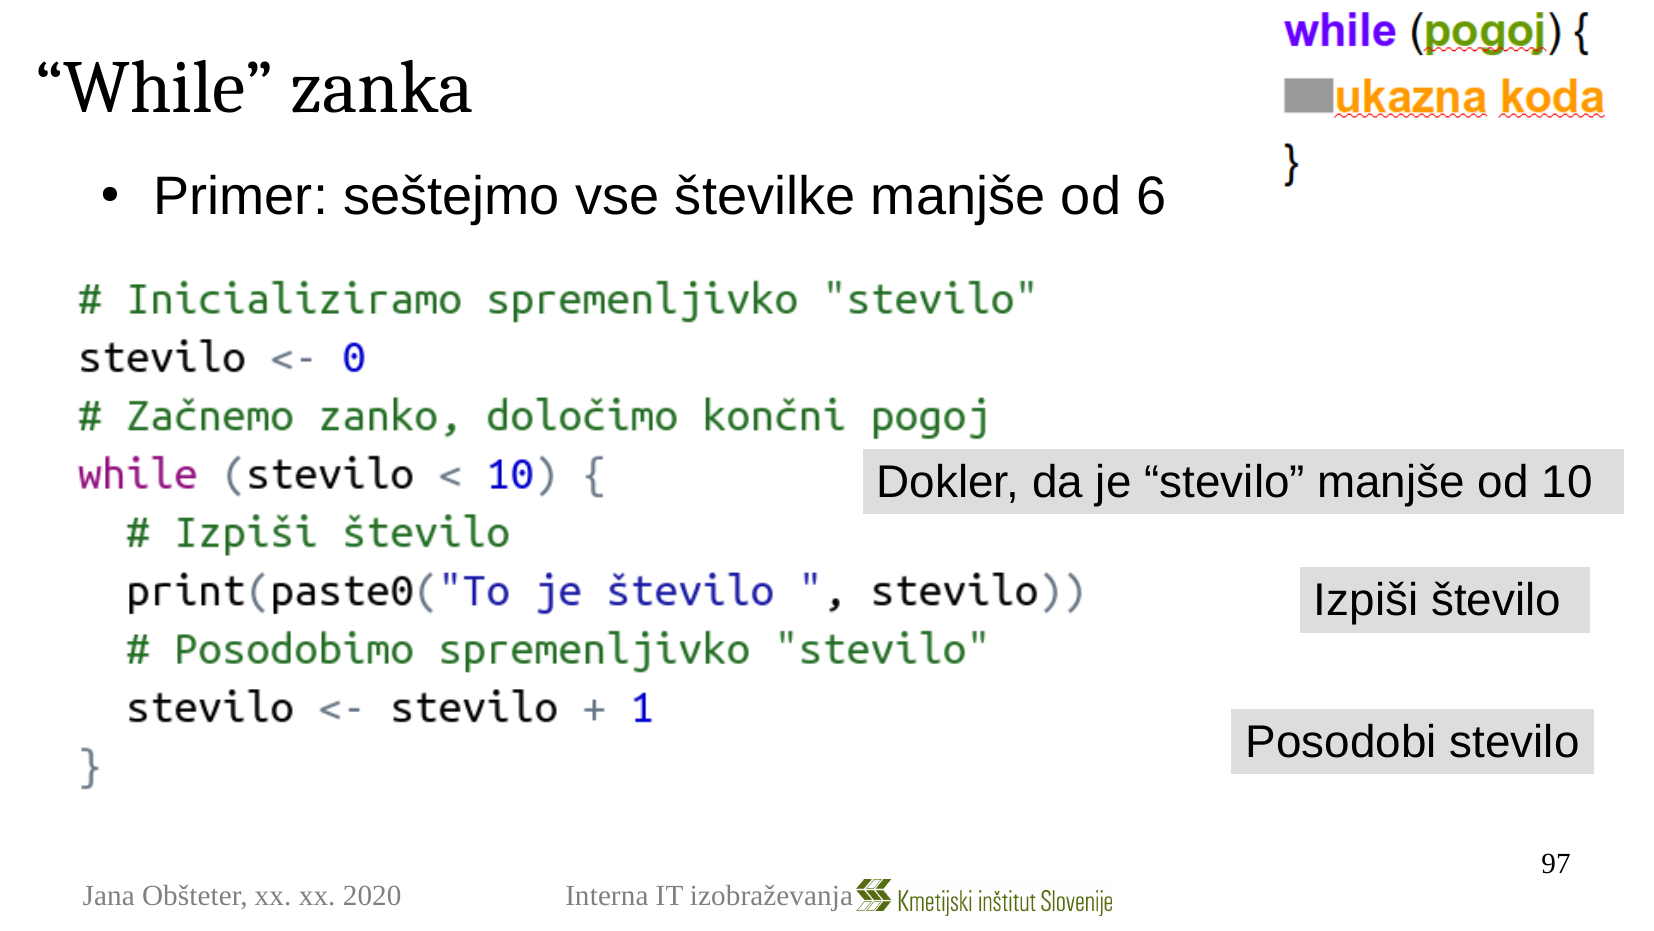

# “While” zanka
Primer: seštejmo vse številke manjše od 6
Dokler, da je “stevilo” manjše od 10
Izpiši število
Posodobi stevilo
97